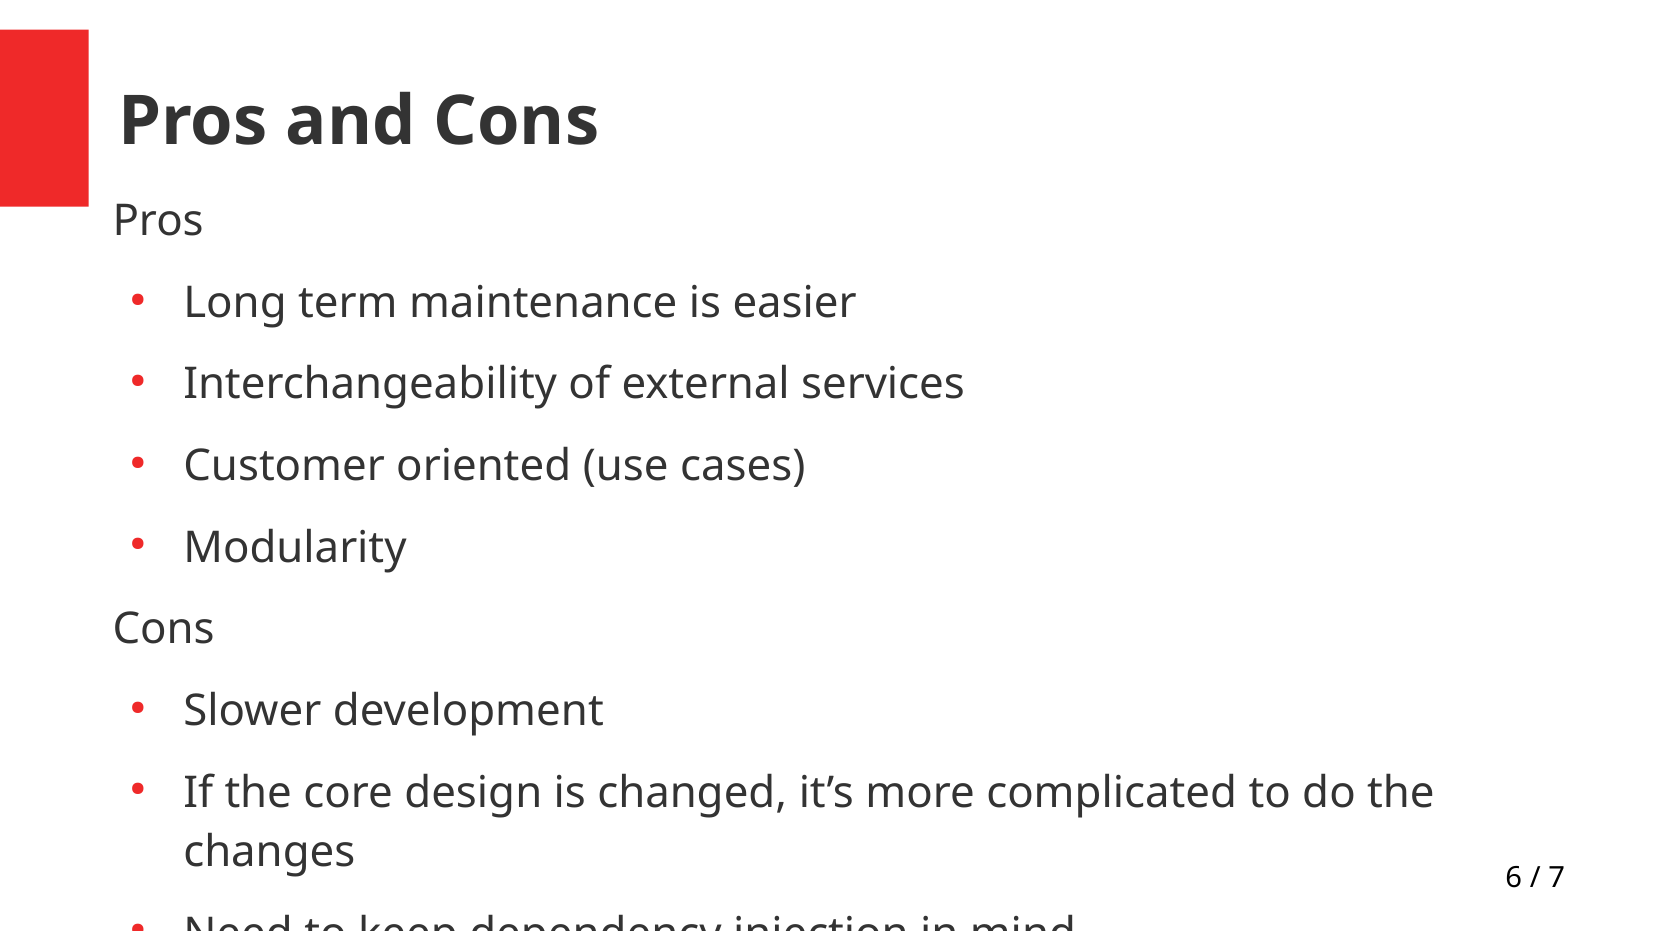

# Pros and Cons
Pros
Long term maintenance is easier
Interchangeability of external services
Customer oriented (use cases)
Modularity
Cons
Slower development
If the core design is changed, it’s more complicated to do the changes
Need to keep dependency injection in mind
6